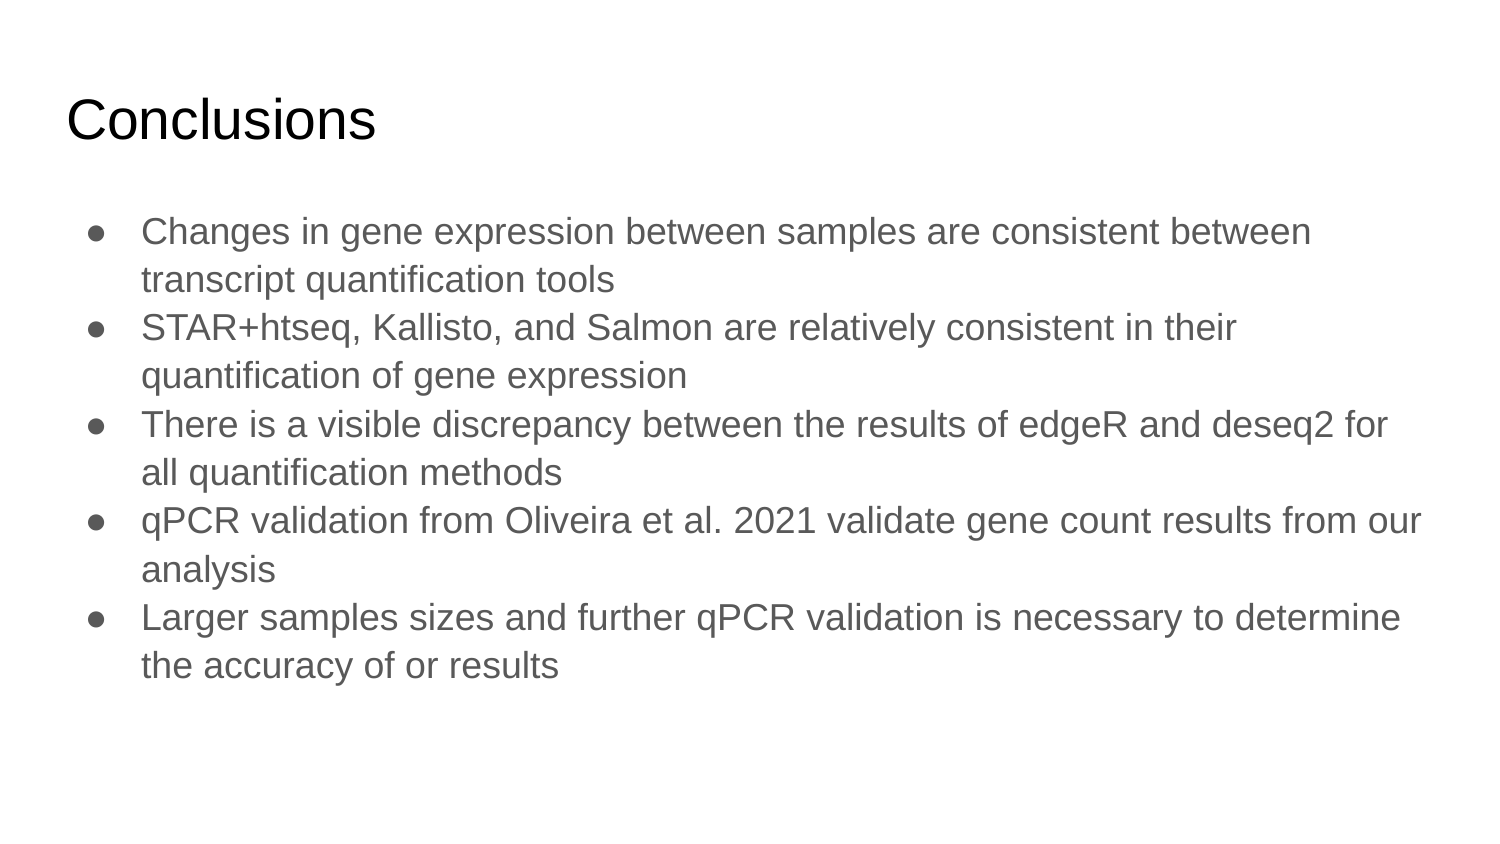

# Conclusions
Changes in gene expression between samples are consistent between transcript quantification tools
STAR+htseq, Kallisto, and Salmon are relatively consistent in their quantification of gene expression
There is a visible discrepancy between the results of edgeR and deseq2 for all quantification methods
qPCR validation from Oliveira et al. 2021 validate gene count results from our analysis
Larger samples sizes and further qPCR validation is necessary to determine the accuracy of or results